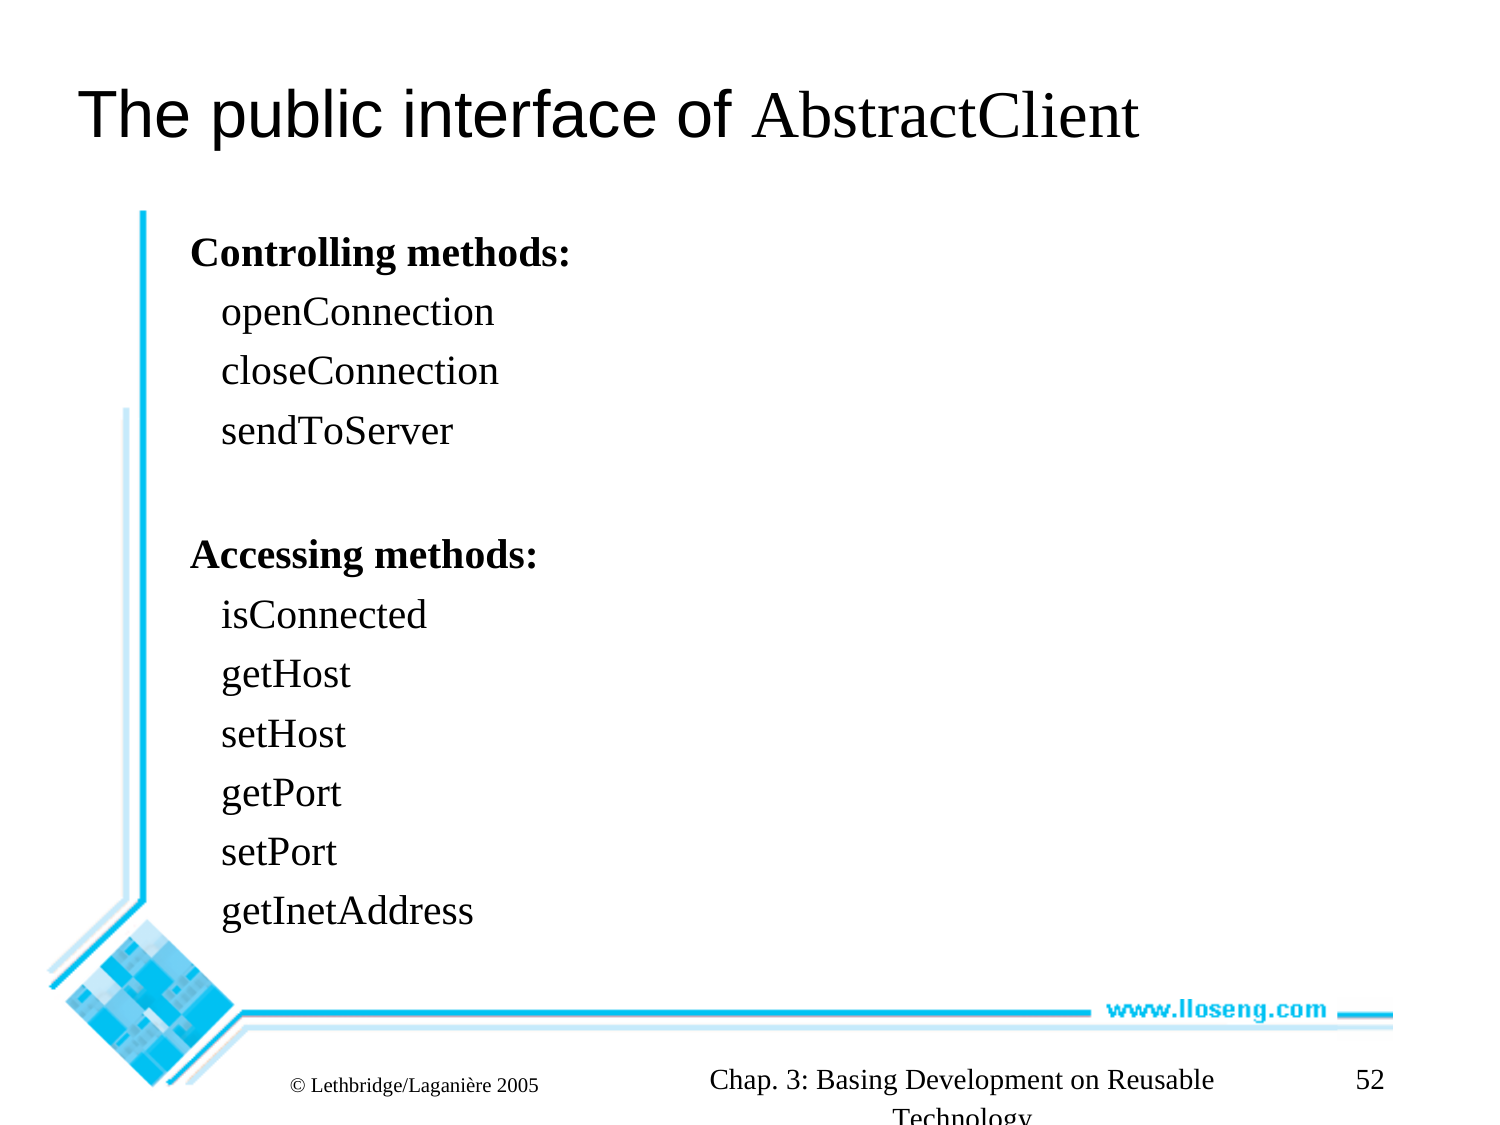

# The public interface of AbstractClient
Controlling methods:
openConnection
closeConnection
sendToServer
Accessing methods:
isConnected
getHost
setHost
getPort
setPort
getInetAddress
Chap. 3: Basing Development on Reusable Technology
© Lethbridge/Laganière 2005